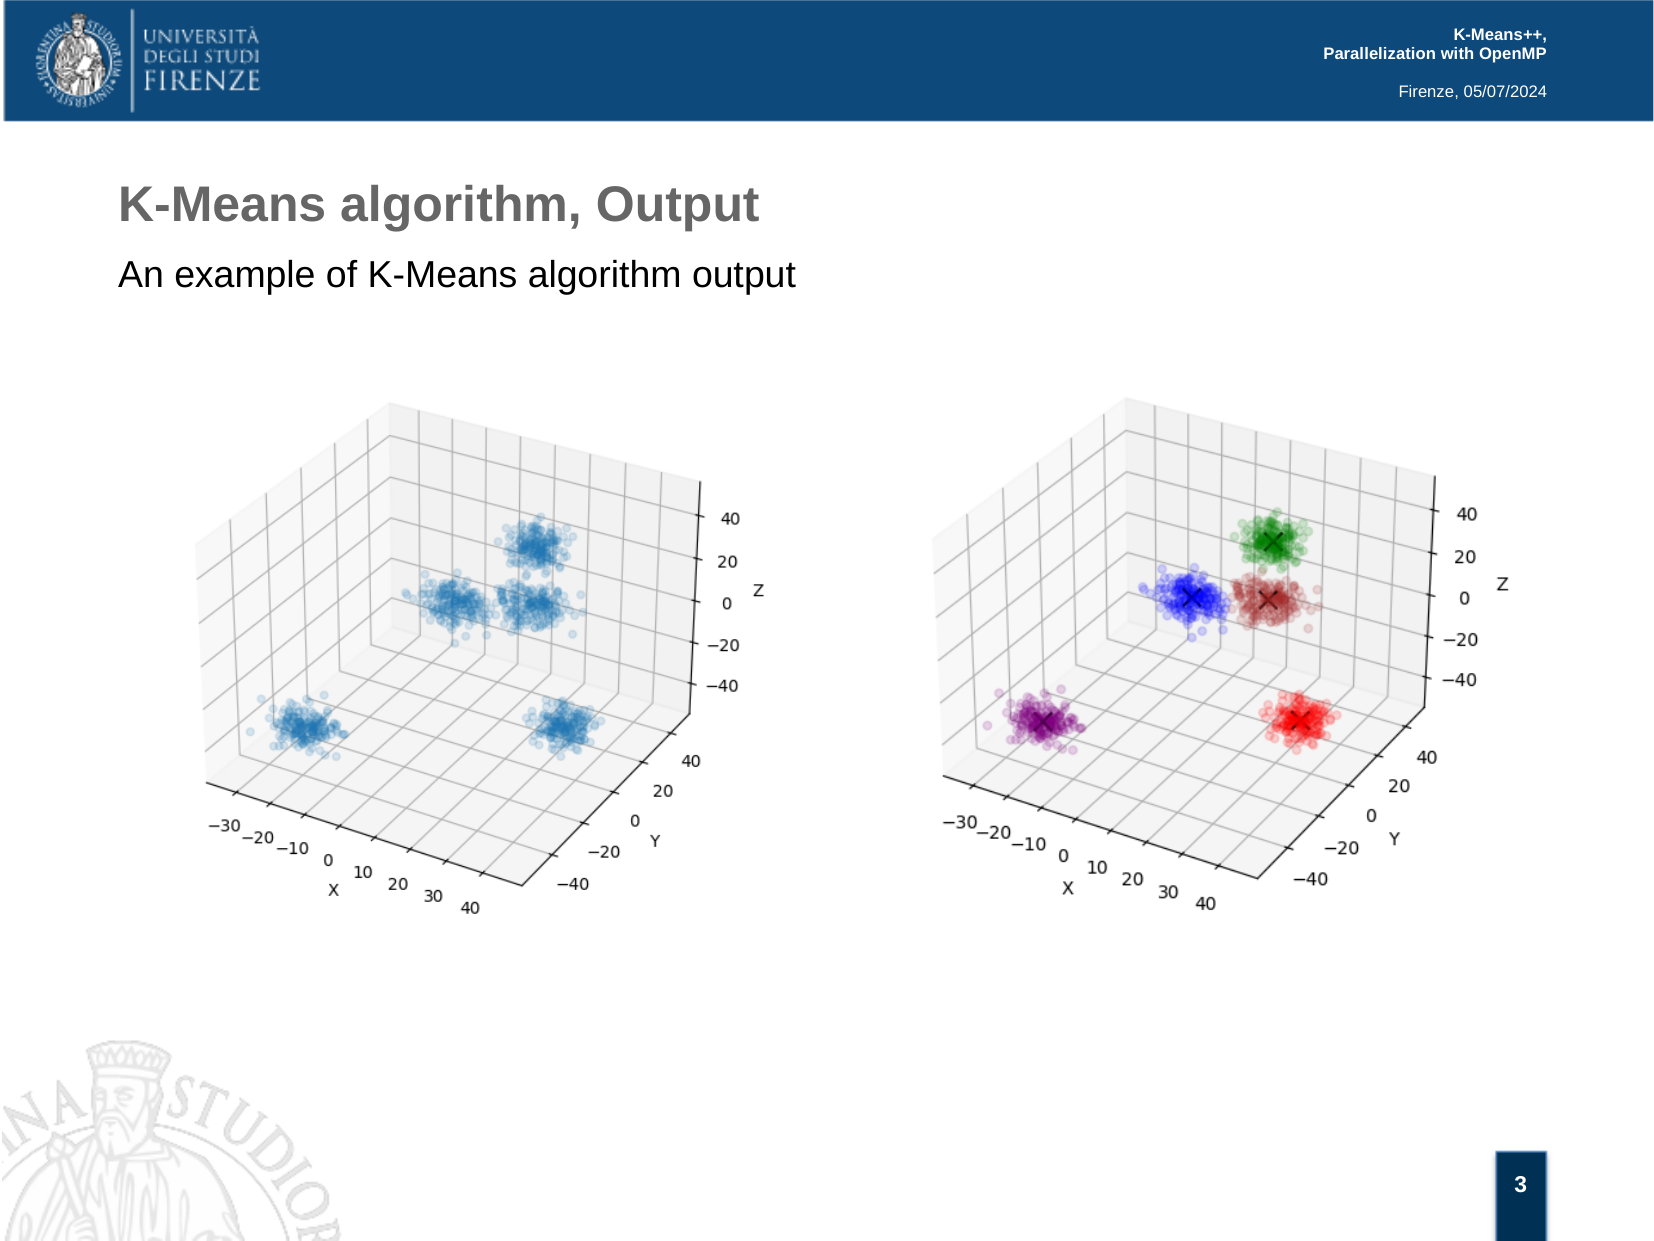

K-Means++,
Parallelization with OpenMP
Firenze, 05/07/2024
K-Means algorithm, Output
An example of K-Means algorithm output
3